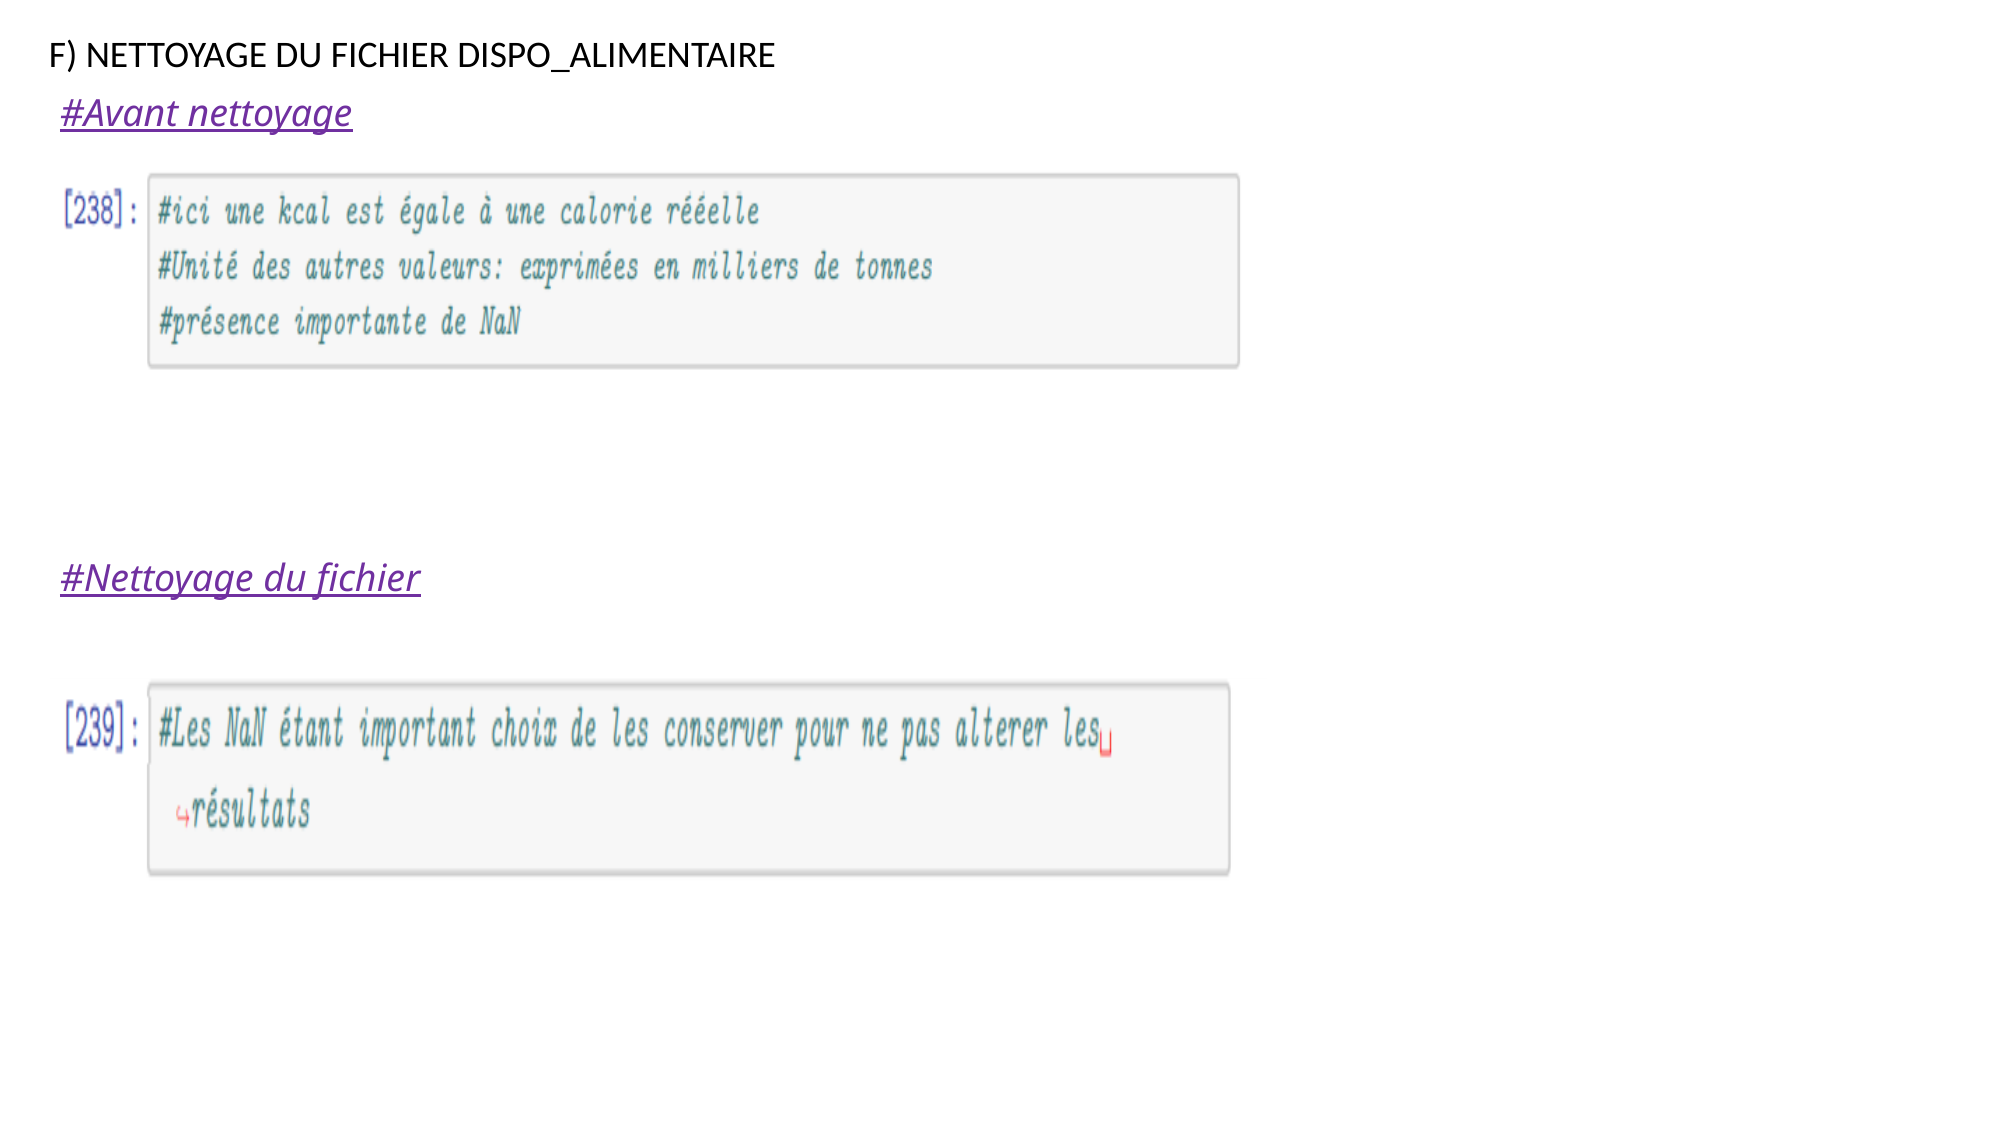

F) NETTOYAGE DU FICHIER DISPO_ALIMENTAIRE
#Avant nettoyage
#Nettoyage du fichier